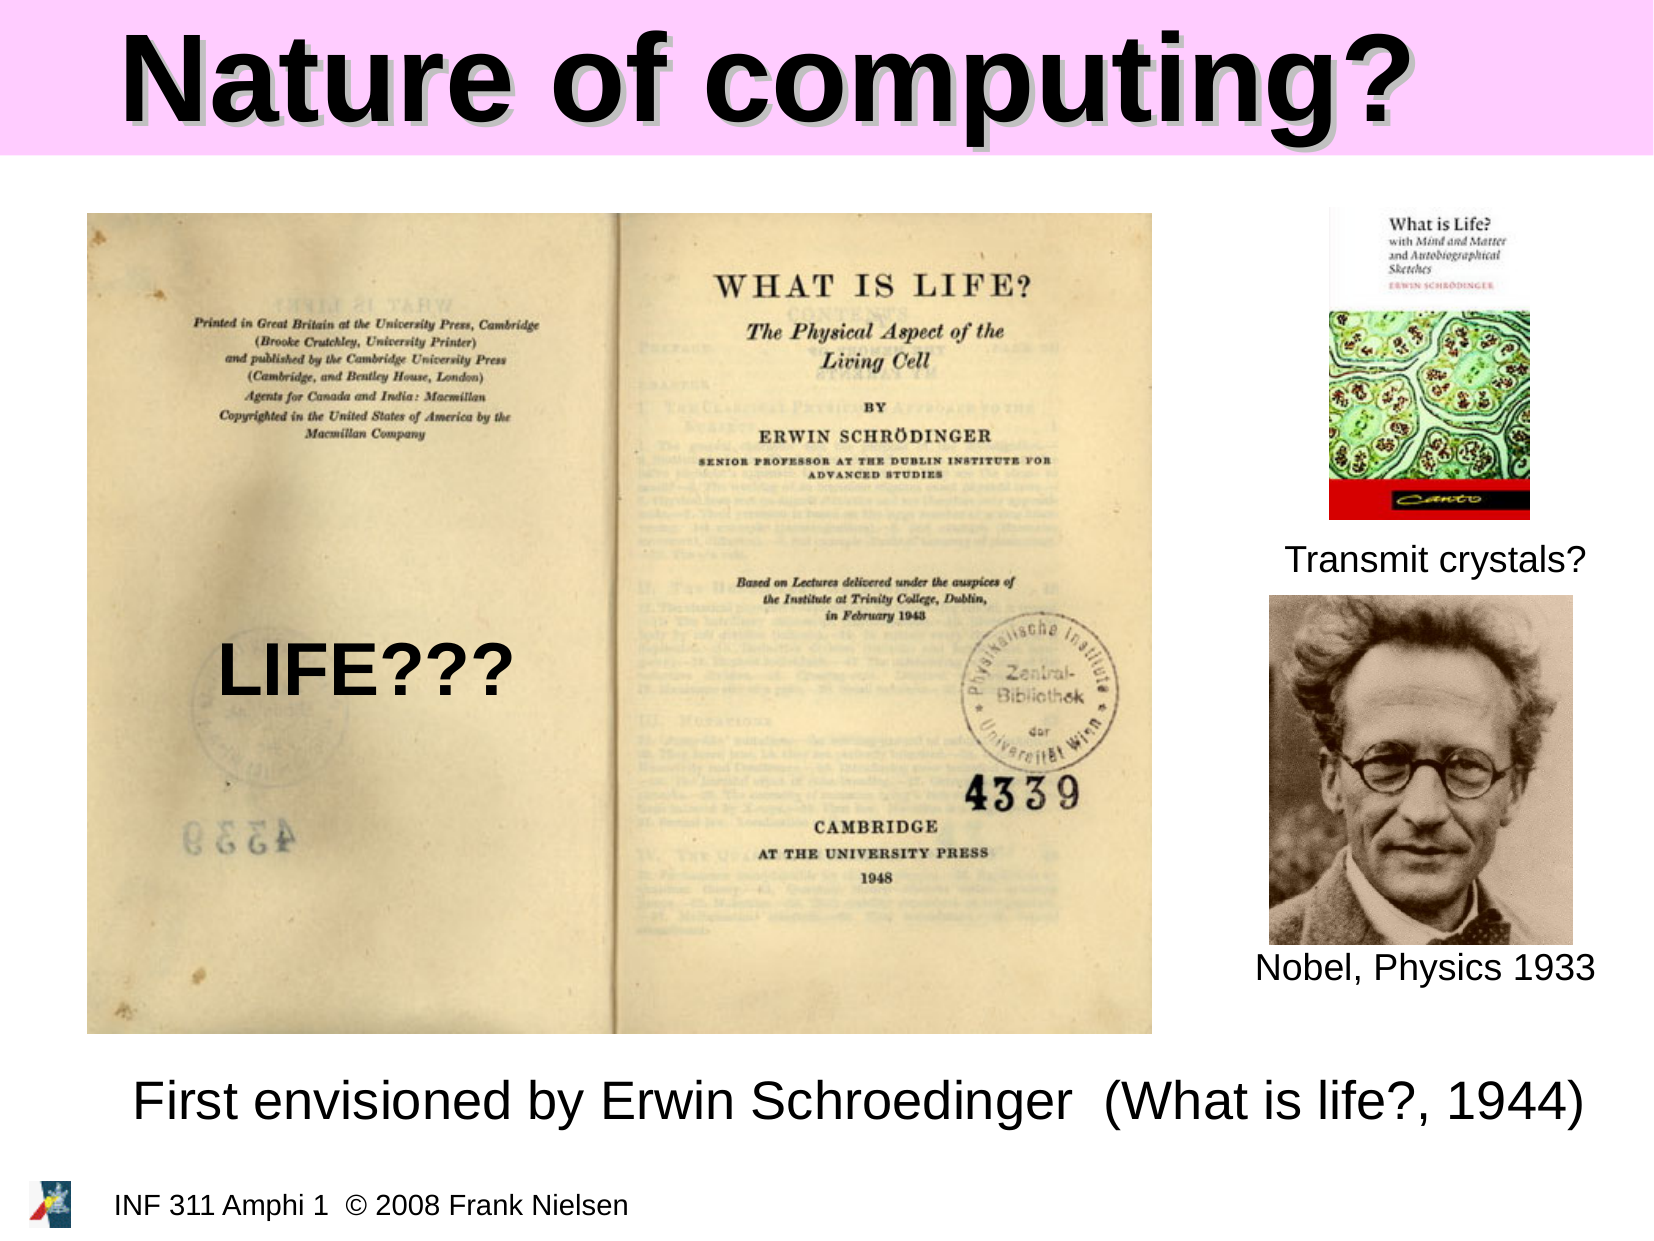

Nature of computing?
Transmit crystals?
LIFE???
Nobel, Physics 1933
First envisioned by Erwin Schroedinger (What is life?, 1944)